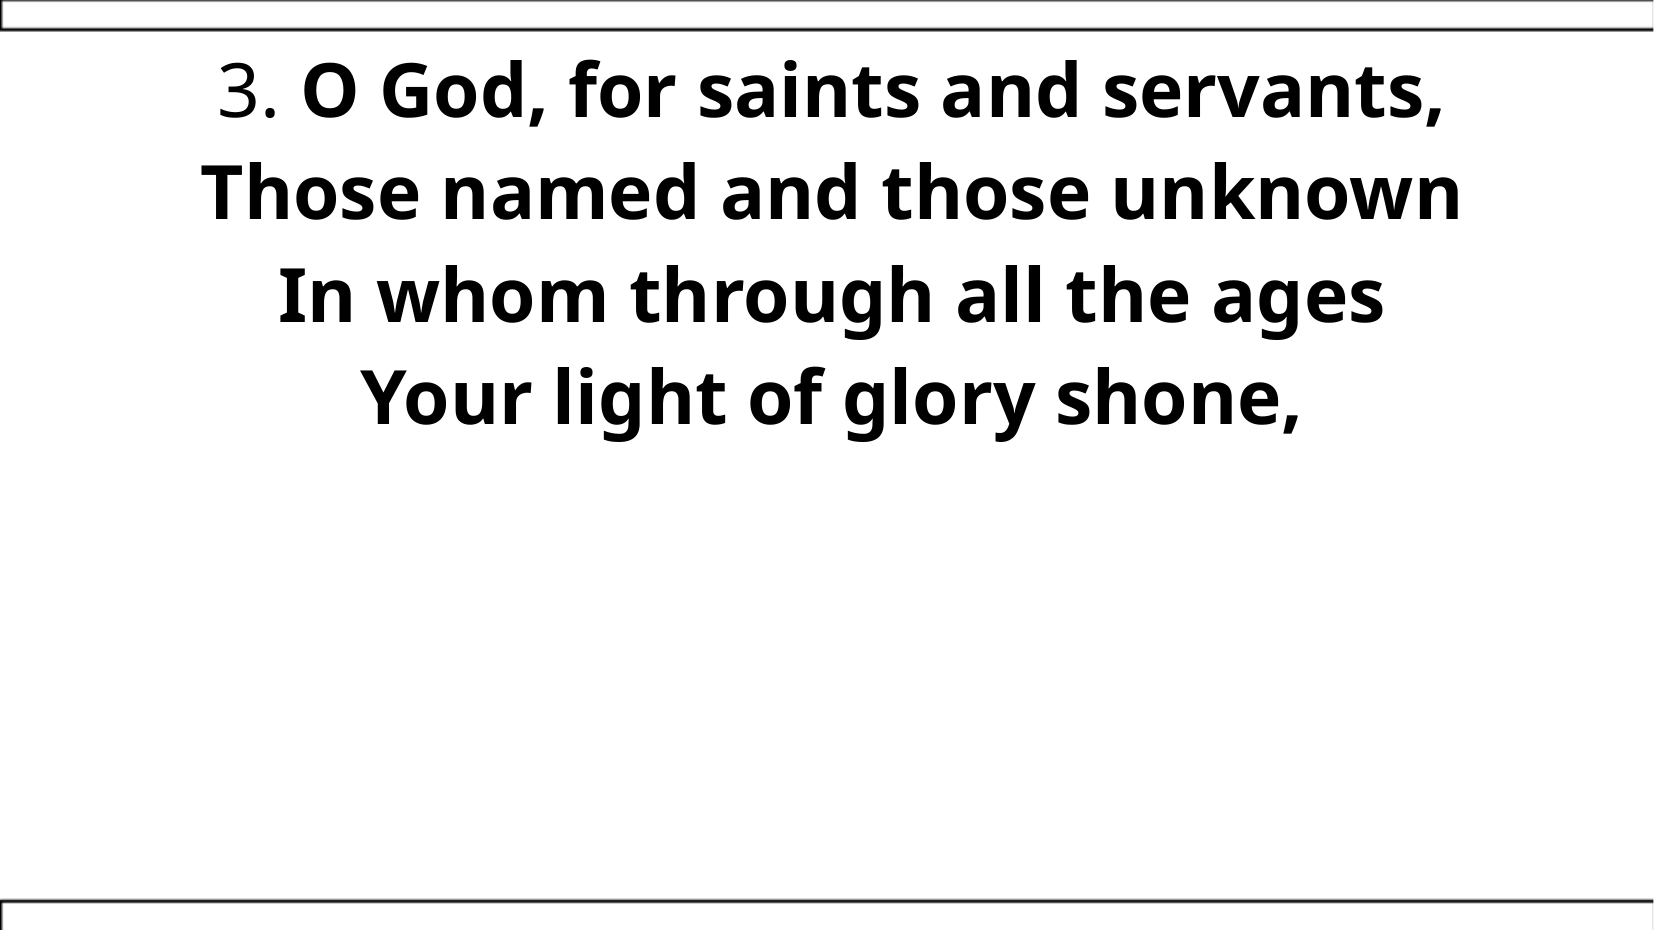

3. O God, for saints and servants,
Those named and those unknown
In whom through all the ages
Your light of glory shone,